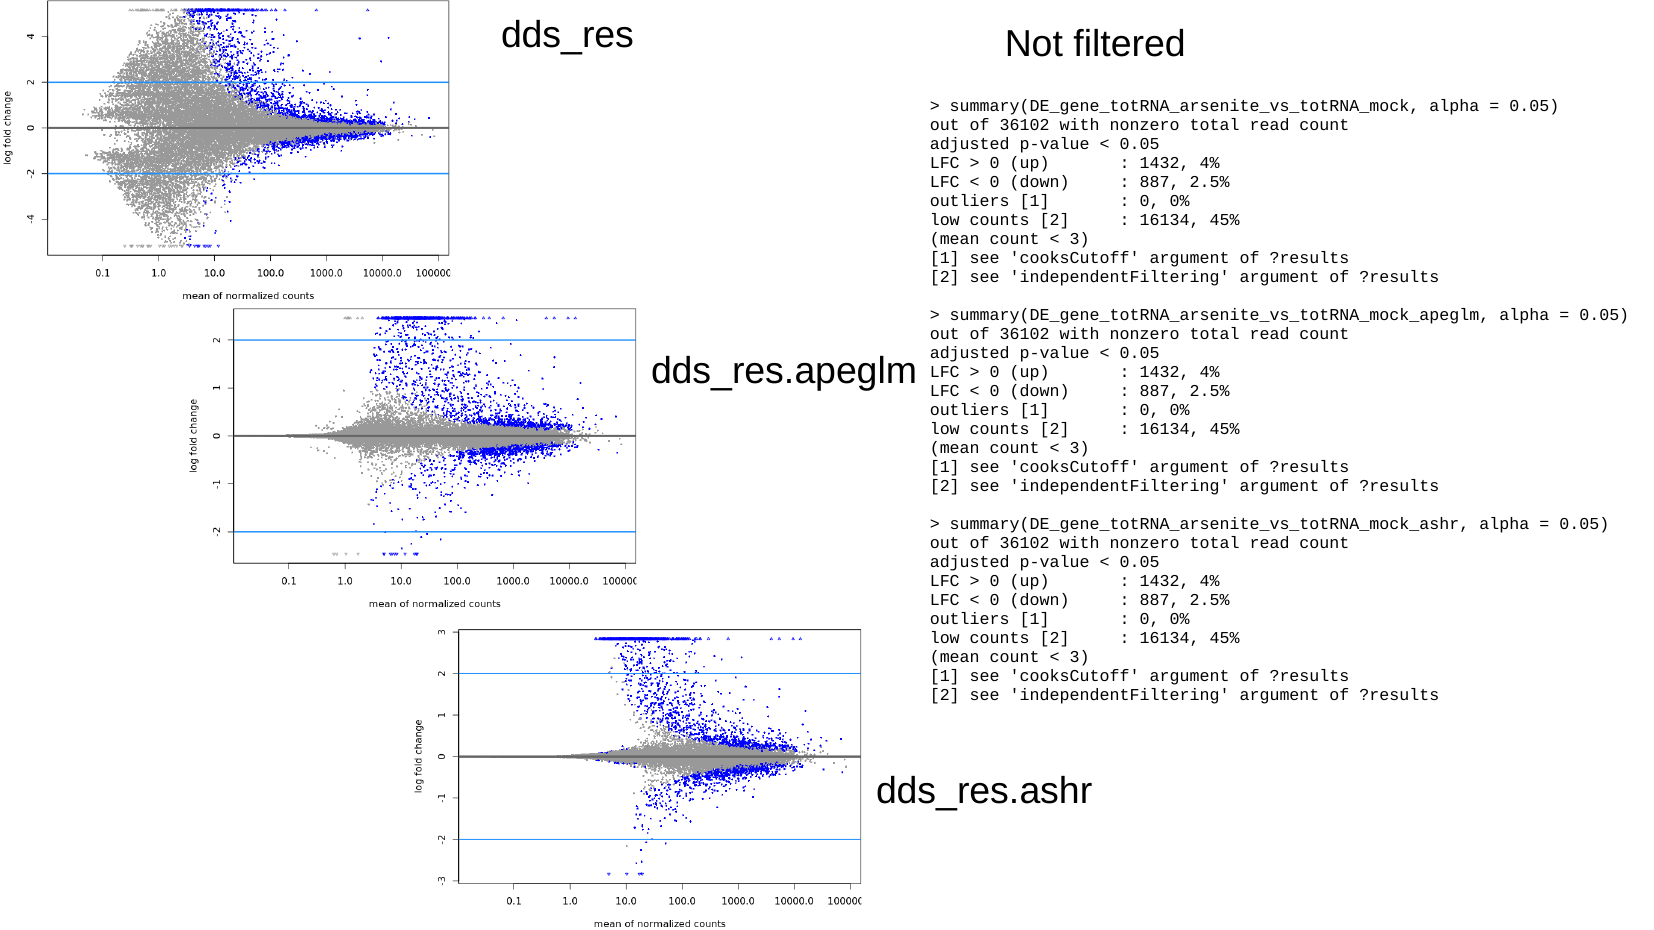

dds_res
		dds_res.apeglm
					dds_res.ashr
Not filtered
> summary(DE_gene_totRNA_arsenite_vs_totRNA_mock, alpha = 0.05)
out of 36102 with nonzero total read count
adjusted p-value < 0.05
LFC > 0 (up) : 1432, 4%
LFC < 0 (down) : 887, 2.5%
outliers [1] : 0, 0%
low counts [2] : 16134, 45%
(mean count < 3)
[1] see 'cooksCutoff' argument of ?results
[2] see 'independentFiltering' argument of ?results
> summary(DE_gene_totRNA_arsenite_vs_totRNA_mock_apeglm, alpha = 0.05)
out of 36102 with nonzero total read count
adjusted p-value < 0.05
LFC > 0 (up) : 1432, 4%
LFC < 0 (down) : 887, 2.5%
outliers [1] : 0, 0%
low counts [2] : 16134, 45%
(mean count < 3)
[1] see 'cooksCutoff' argument of ?results
[2] see 'independentFiltering' argument of ?results
> summary(DE_gene_totRNA_arsenite_vs_totRNA_mock_ashr, alpha = 0.05)
out of 36102 with nonzero total read count
adjusted p-value < 0.05
LFC > 0 (up) : 1432, 4%
LFC < 0 (down) : 887, 2.5%
outliers [1] : 0, 0%
low counts [2] : 16134, 45%
(mean count < 3)
[1] see 'cooksCutoff' argument of ?results
[2] see 'independentFiltering' argument of ?results